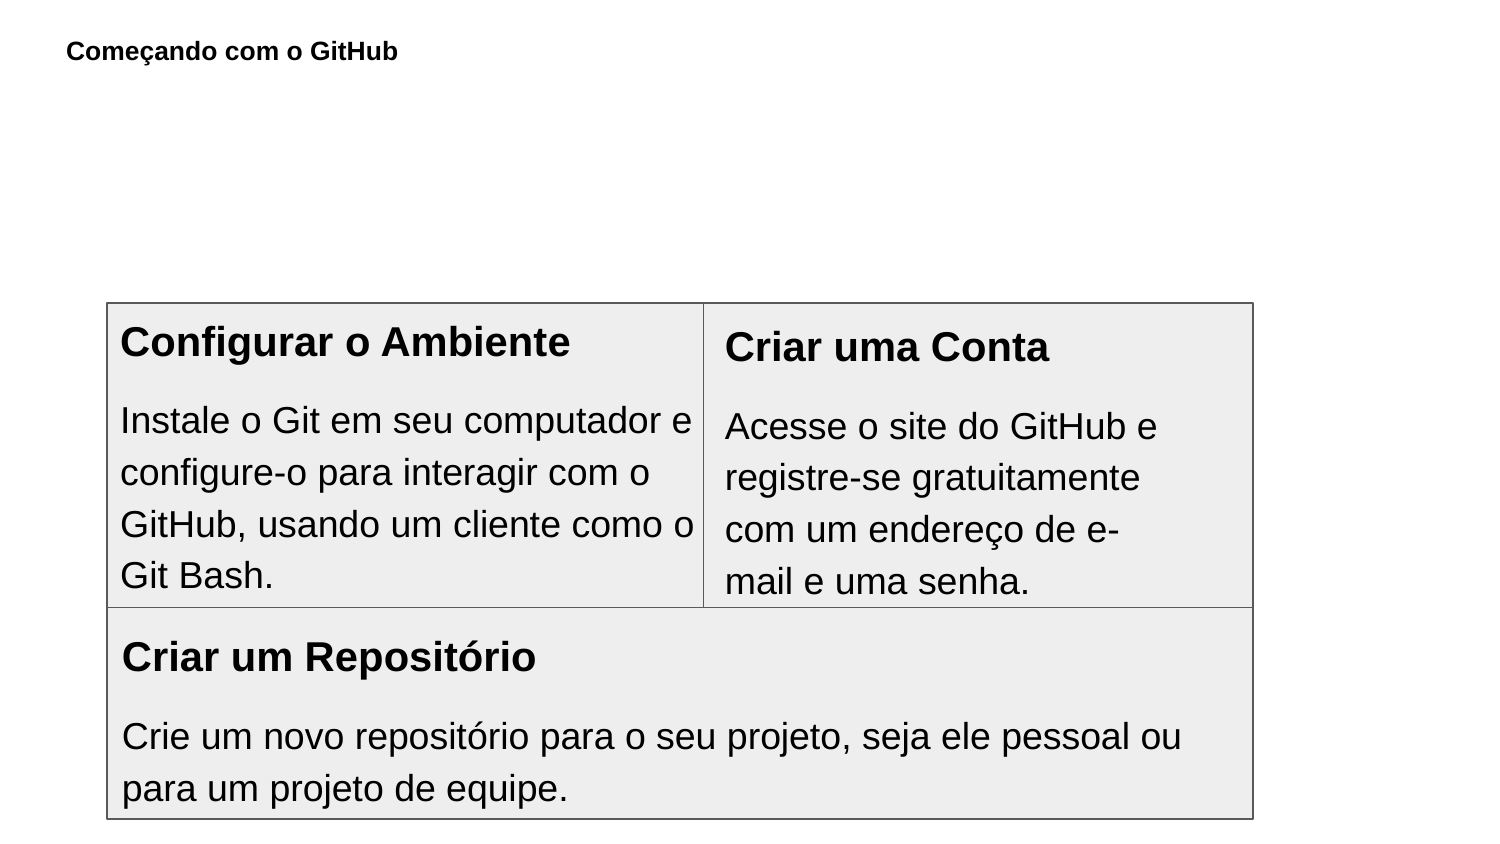

# Começando com o GitHub
Configurar o Ambiente
Instale o Git em seu computador e configure-o para interagir com o GitHub, usando um cliente como o Git Bash.
Criar uma Conta
Acesse o site do GitHub e registre-se gratuitamente com um endereço de e-mail e uma senha.
Criar um Repositório
Crie um novo repositório para o seu projeto, seja ele pessoal ou para um projeto de equipe.